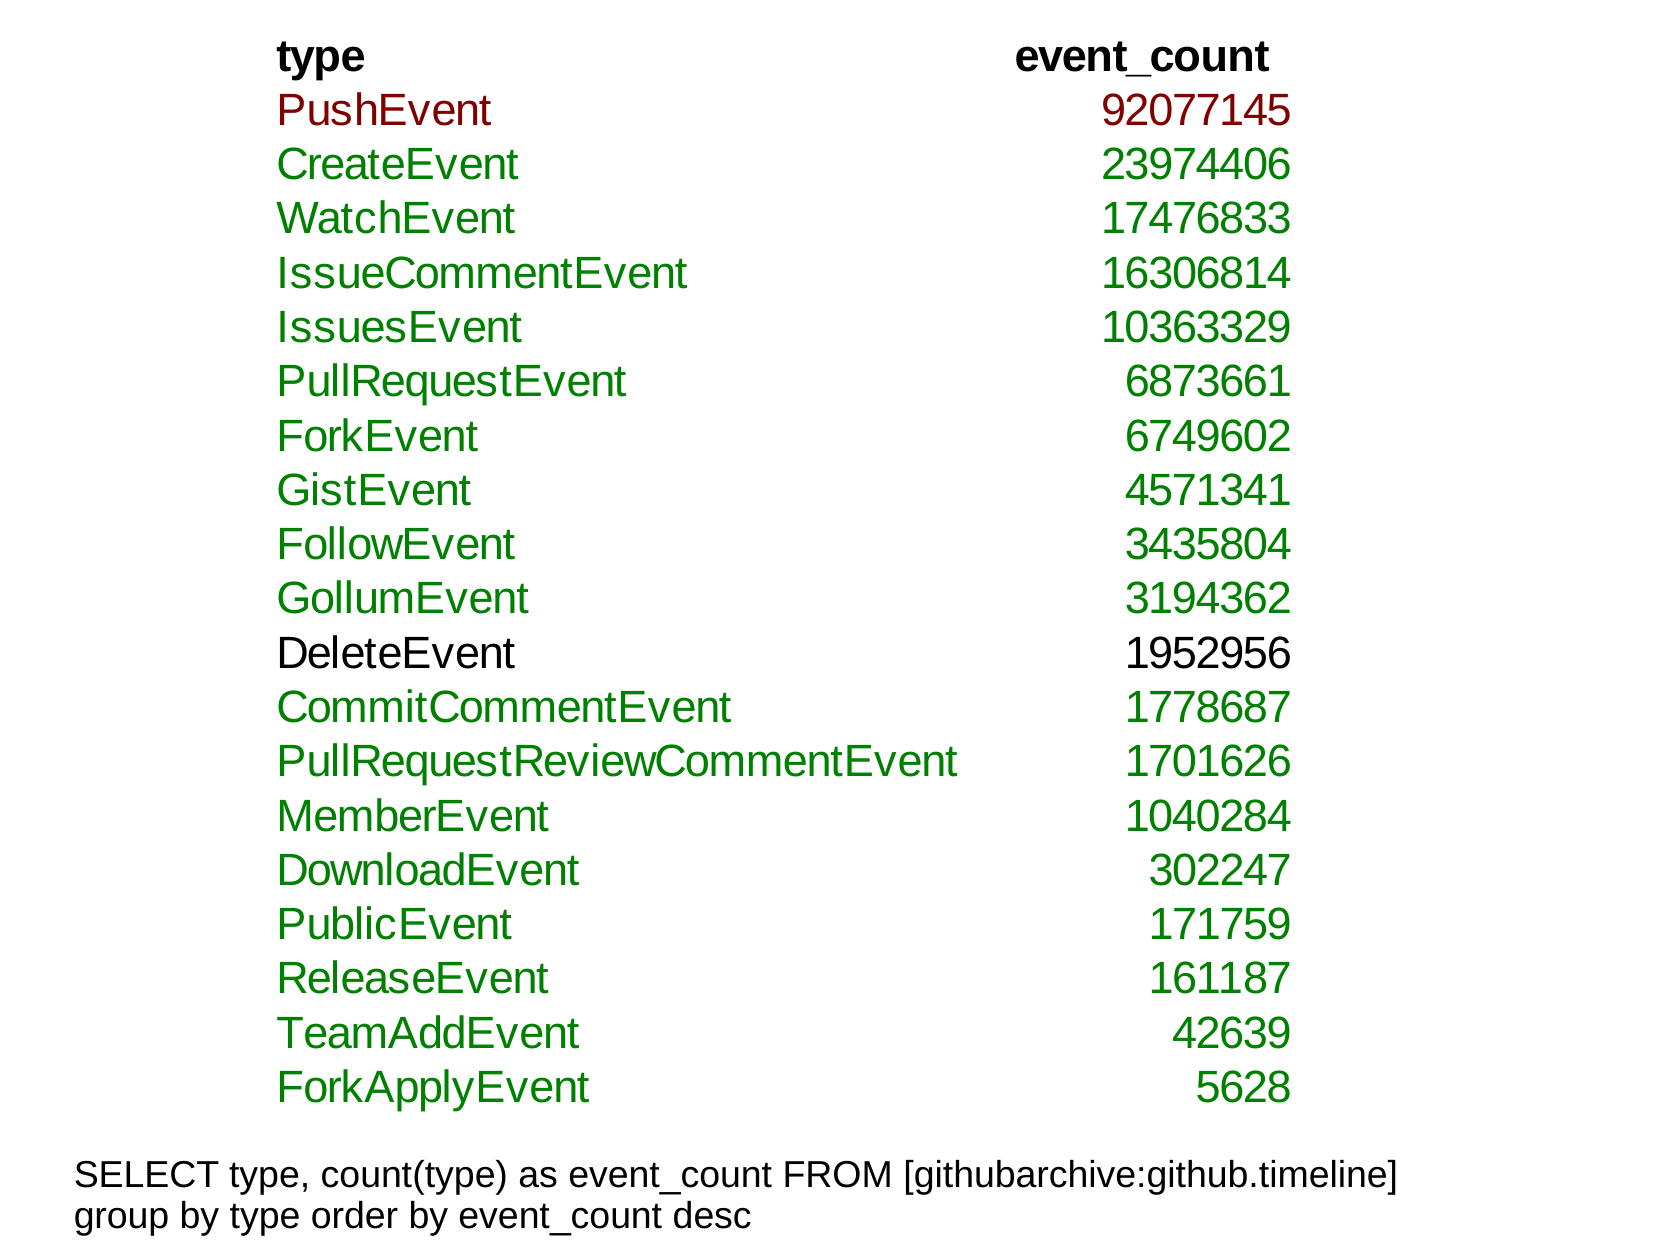

SELECT type, count(type) as event_count FROM [githubarchive:github.timeline]
group by type order by event_count desc